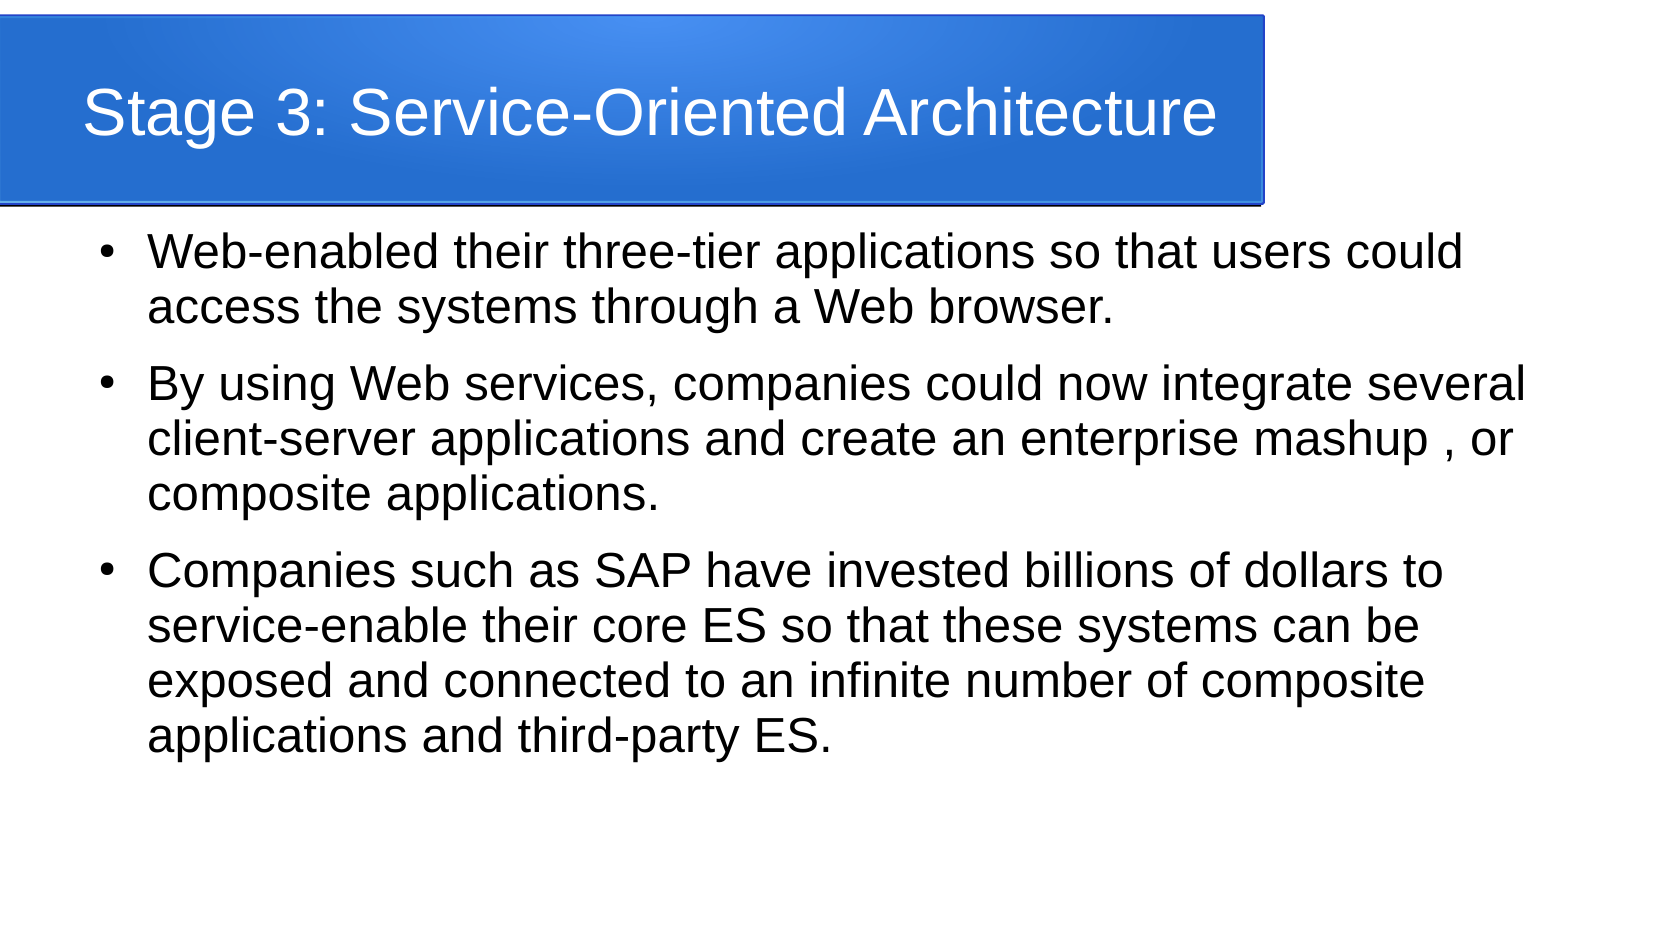

# Stage 3: Service-Oriented Architecture
Web-enabled their three-tier applications so that users could access the systems through a Web browser.
By using Web services, companies could now integrate several client-server applications and create an enterprise mashup , or composite applications.
Companies such as SAP have invested billions of dollars to service-enable their core ES so that these systems can be exposed and connected to an infinite number of composite applications and third-party ES.